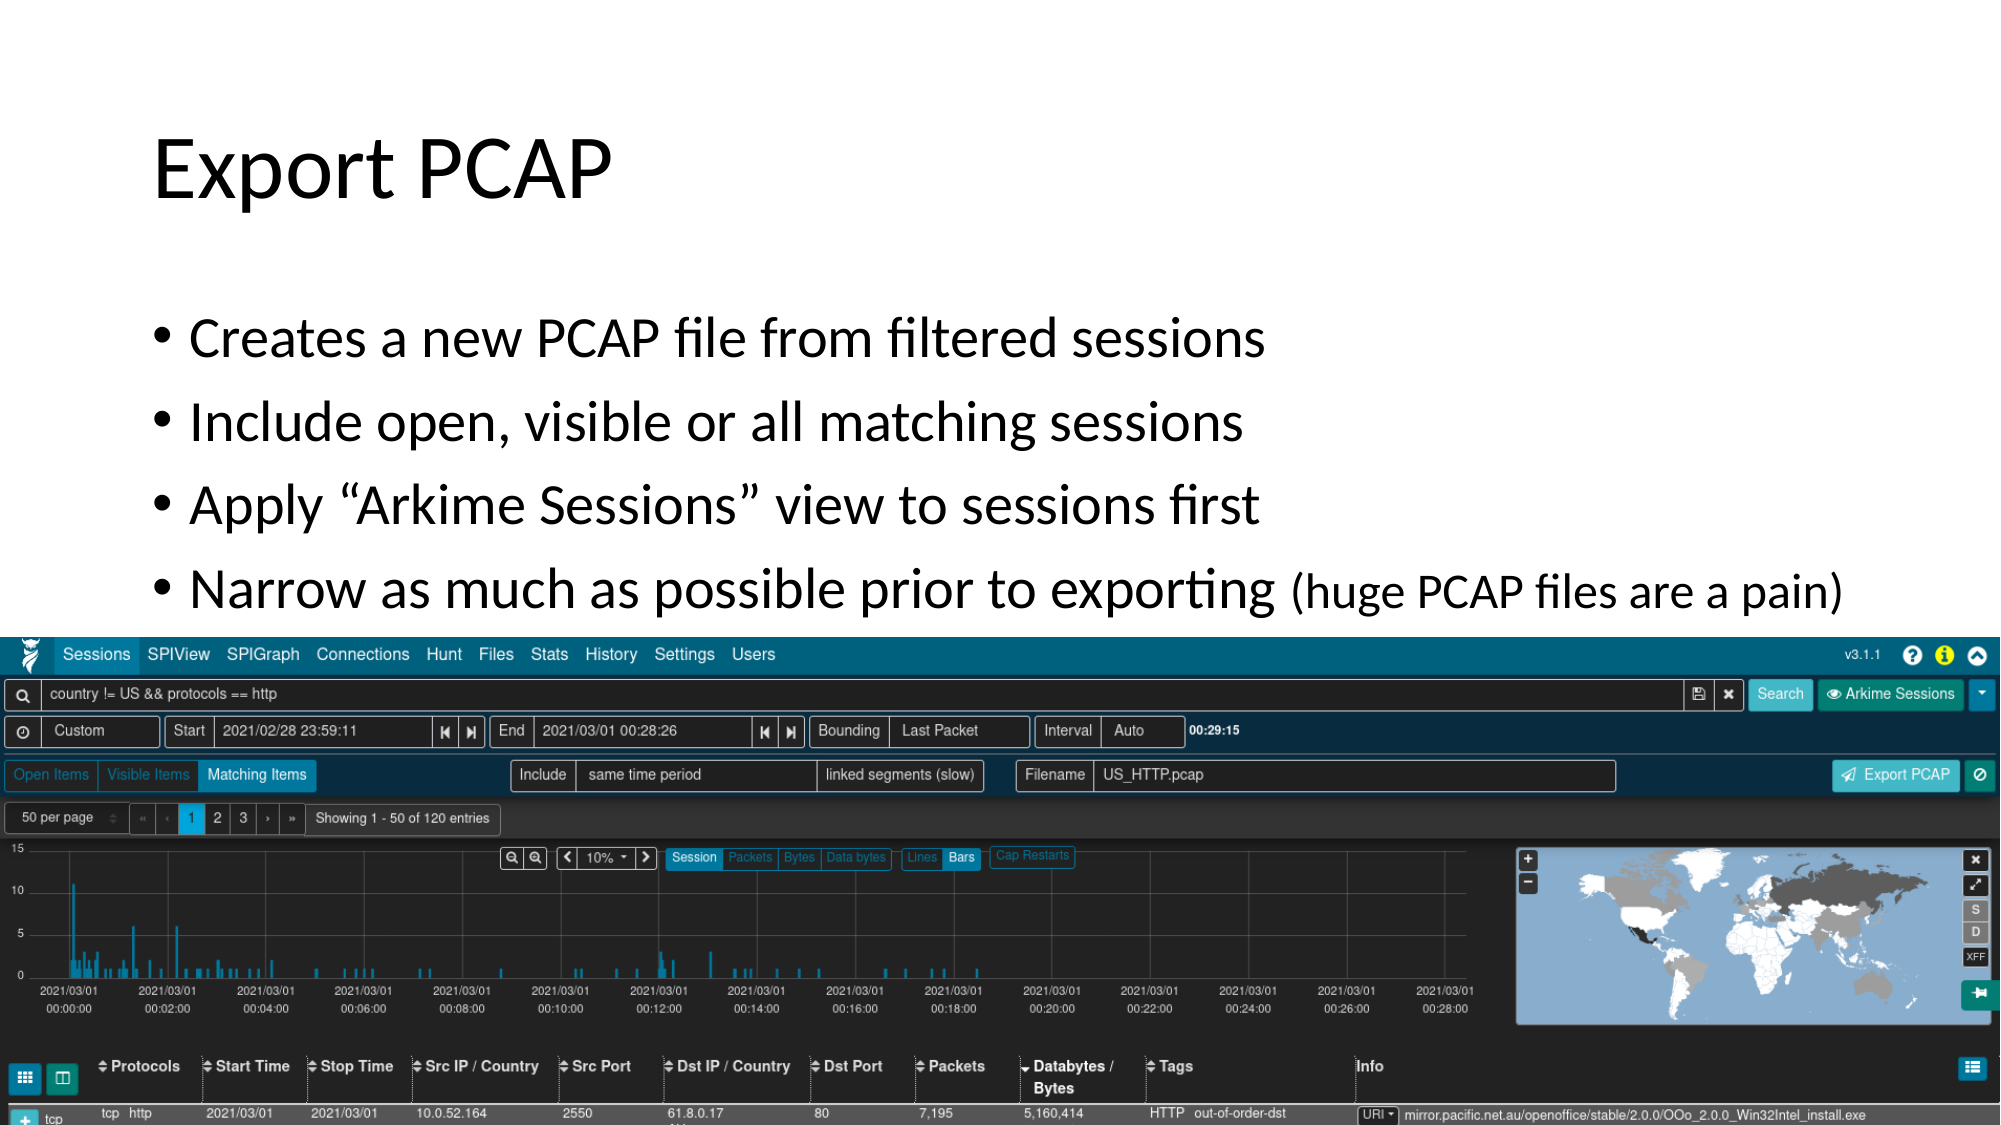

# Export PCAP
Creates a new PCAP file from filtered sessions
Include open, visible or all matching sessions
Apply “Arkime Sessions” view to sessions first
Narrow as much as possible prior to exporting (huge PCAP files are a pain)